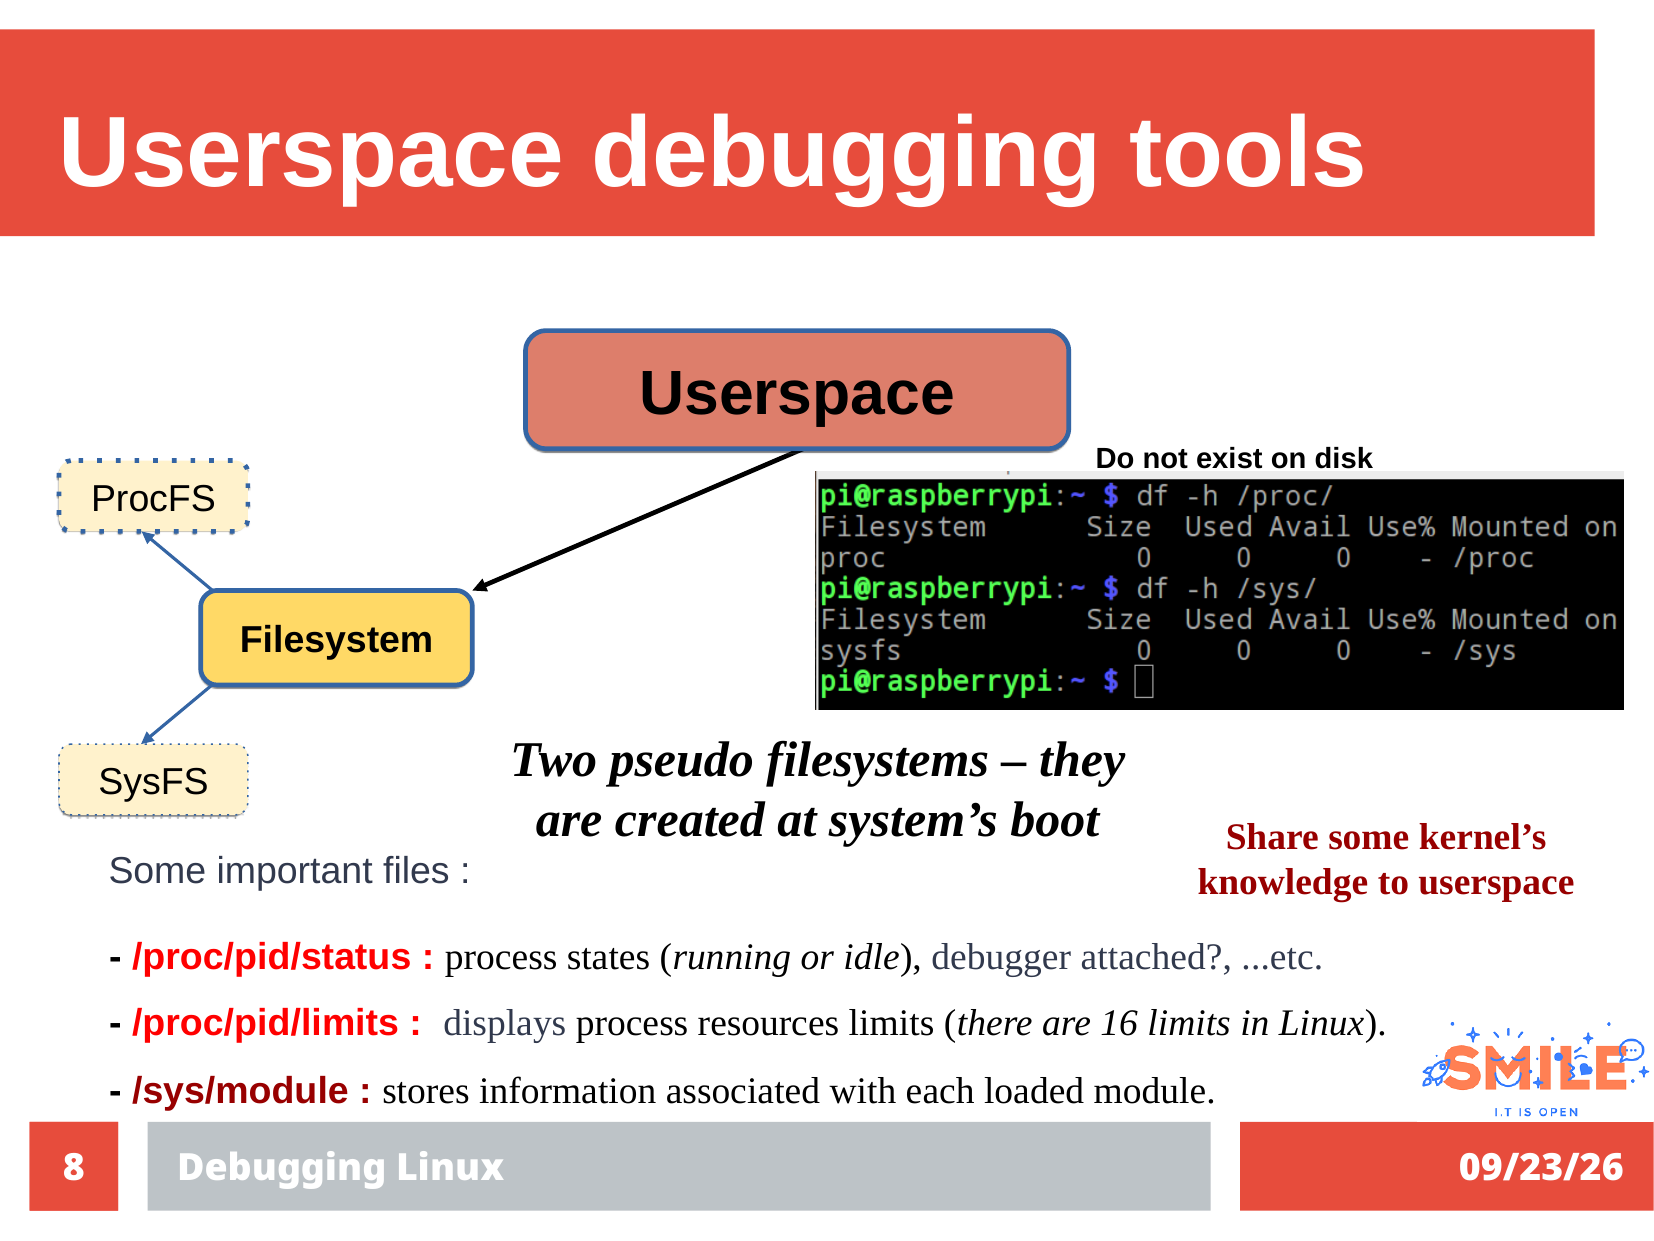

Userspace debugging tools
Userspace
Do not exist on disk
ProcFS
Filesystem
Two pseudo filesystems – they are created at system’s boot
SysFS
Share some kernel’s knowledge to userspace
Some important files :
- /proc/pid/status : process states (running or idle), debugger attached?, ...etc.
- /proc/pid/limits : displays process resources limits (there are 16 limits in Linux).
- /sys/module : stores information associated with each loaded module.
8
Debugging Linux